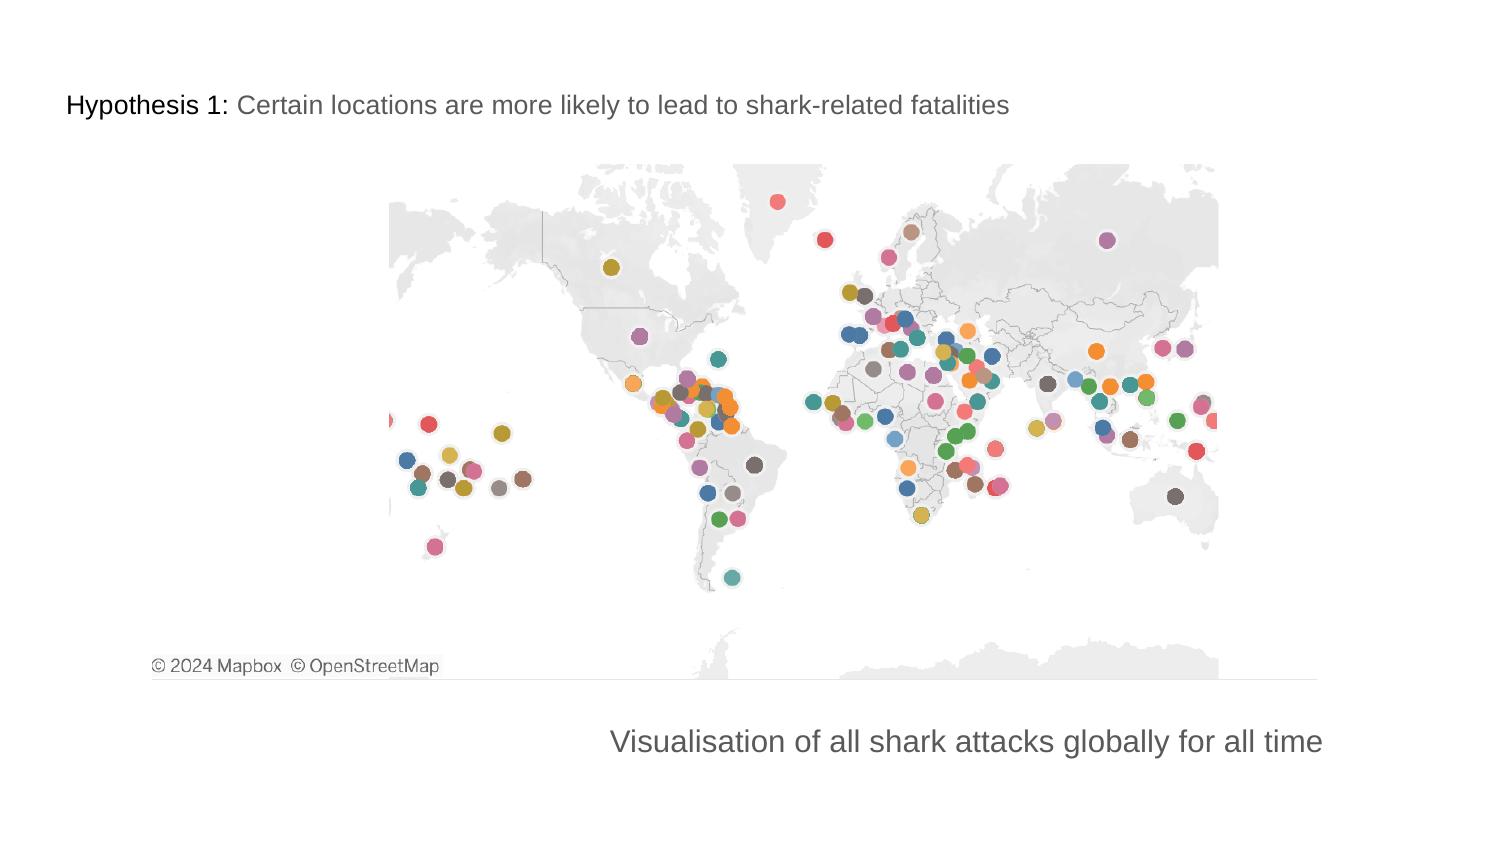

# Hypothesis 1: Certain locations are more likely to lead to shark-related fatalities
Visualisation of all shark attacks globally for all time